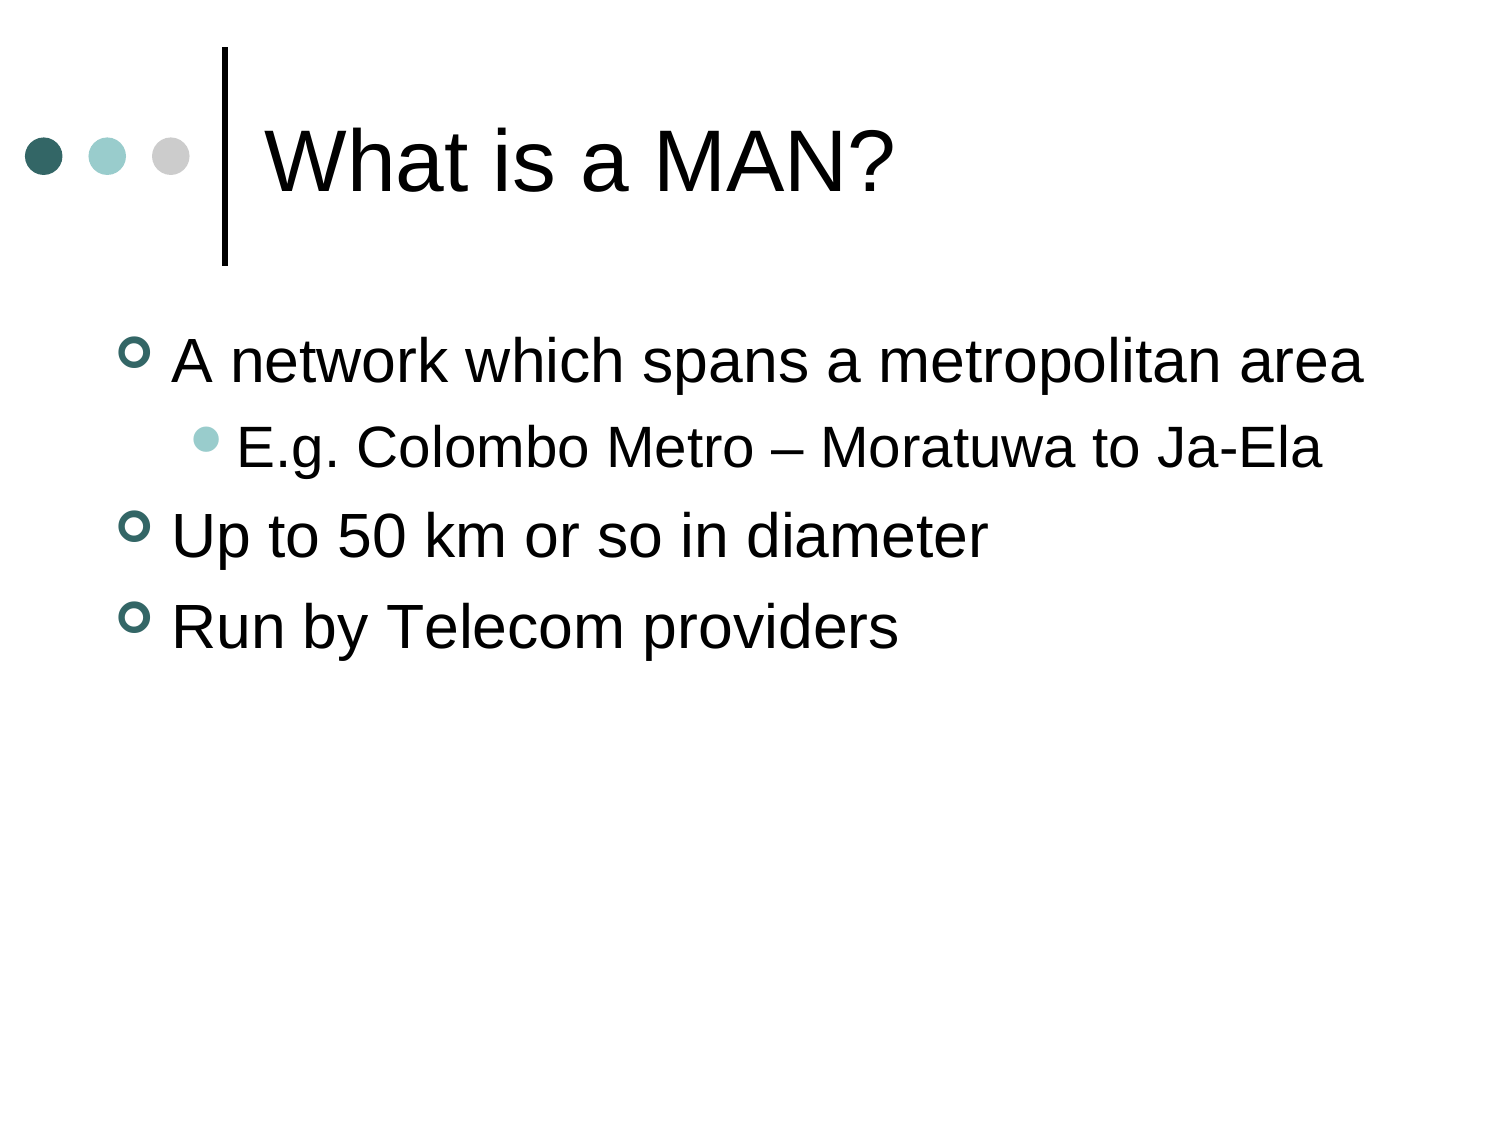

# What is a MAN?
A network which spans a metropolitan area
E.g. Colombo Metro – Moratuwa to Ja-Ela
Up to 50 km or so in diameter
Run by Telecom providers